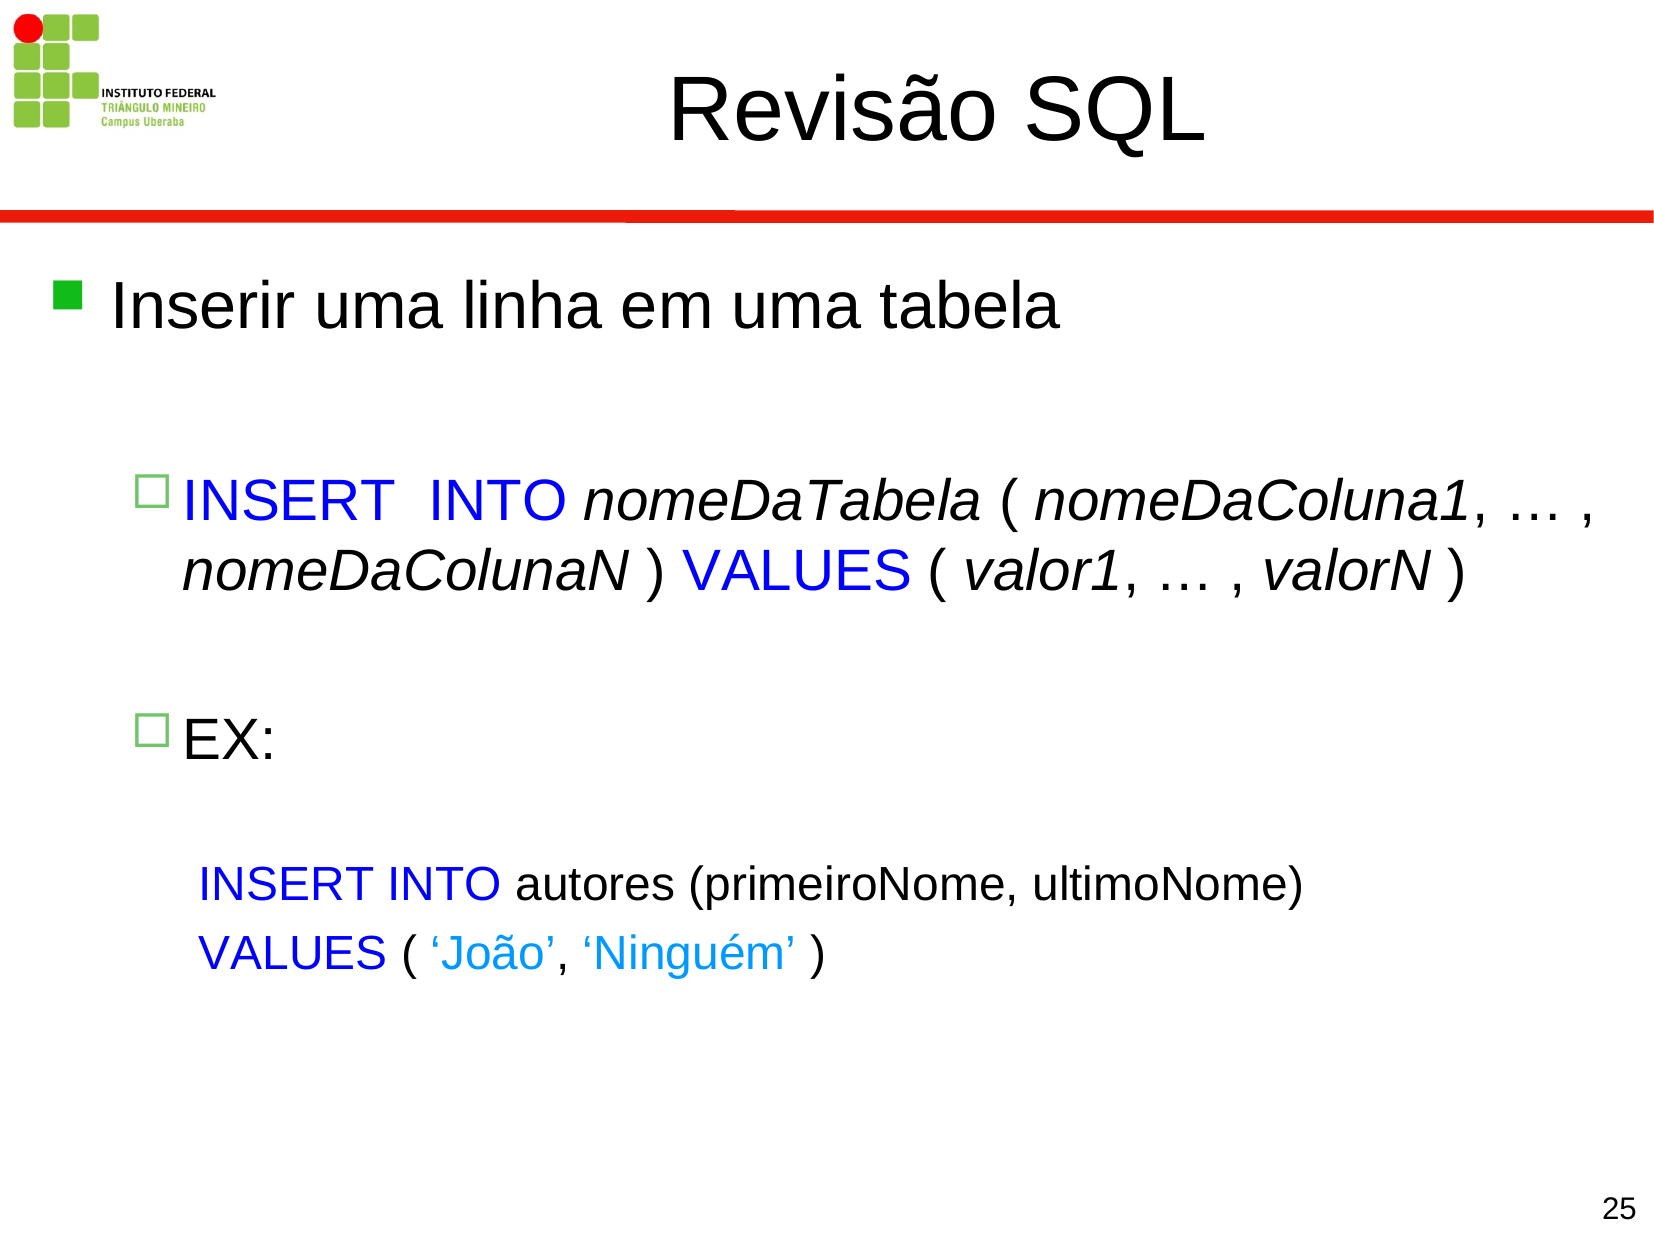

Revisão SQL
Inserir uma linha em uma tabela
INSERT INTO nomeDaTabela ( nomeDaColuna1, … , nomeDaColunaN ) VALUES ( valor1, … , valorN )
EX:
		INSERT INTO autores (primeiroNome, ultimoNome)
		VALUES ( ‘João’, ‘Ninguém’ )